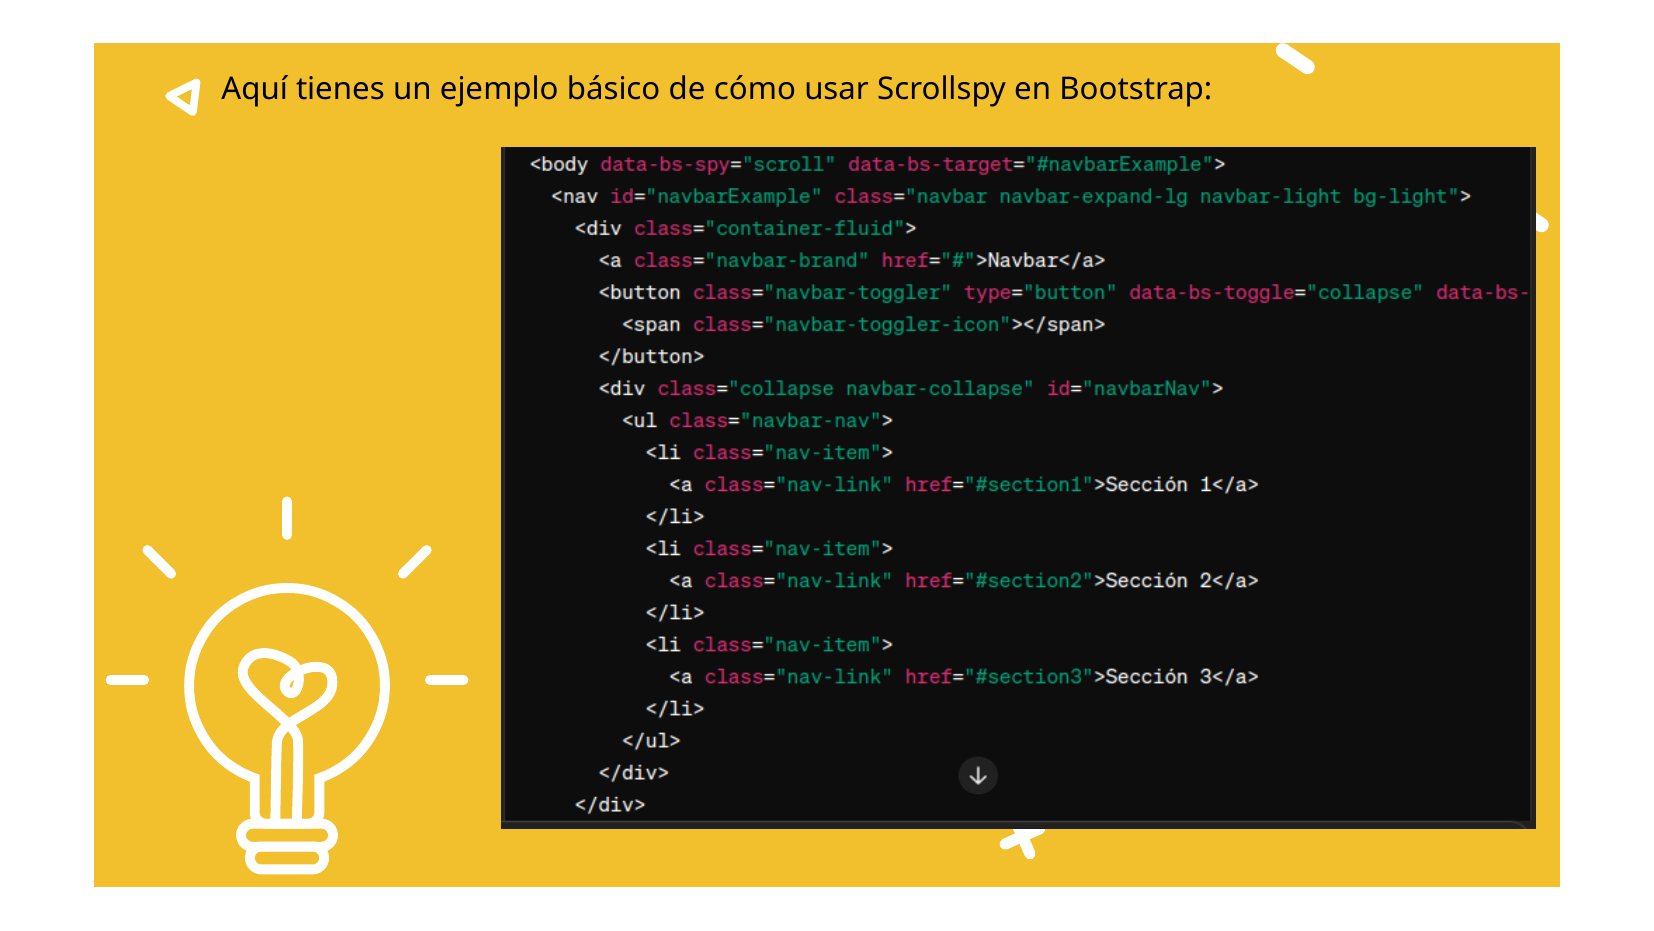

Aquí tienes un ejemplo básico de cómo usar Scrollspy en Bootstrap:
#